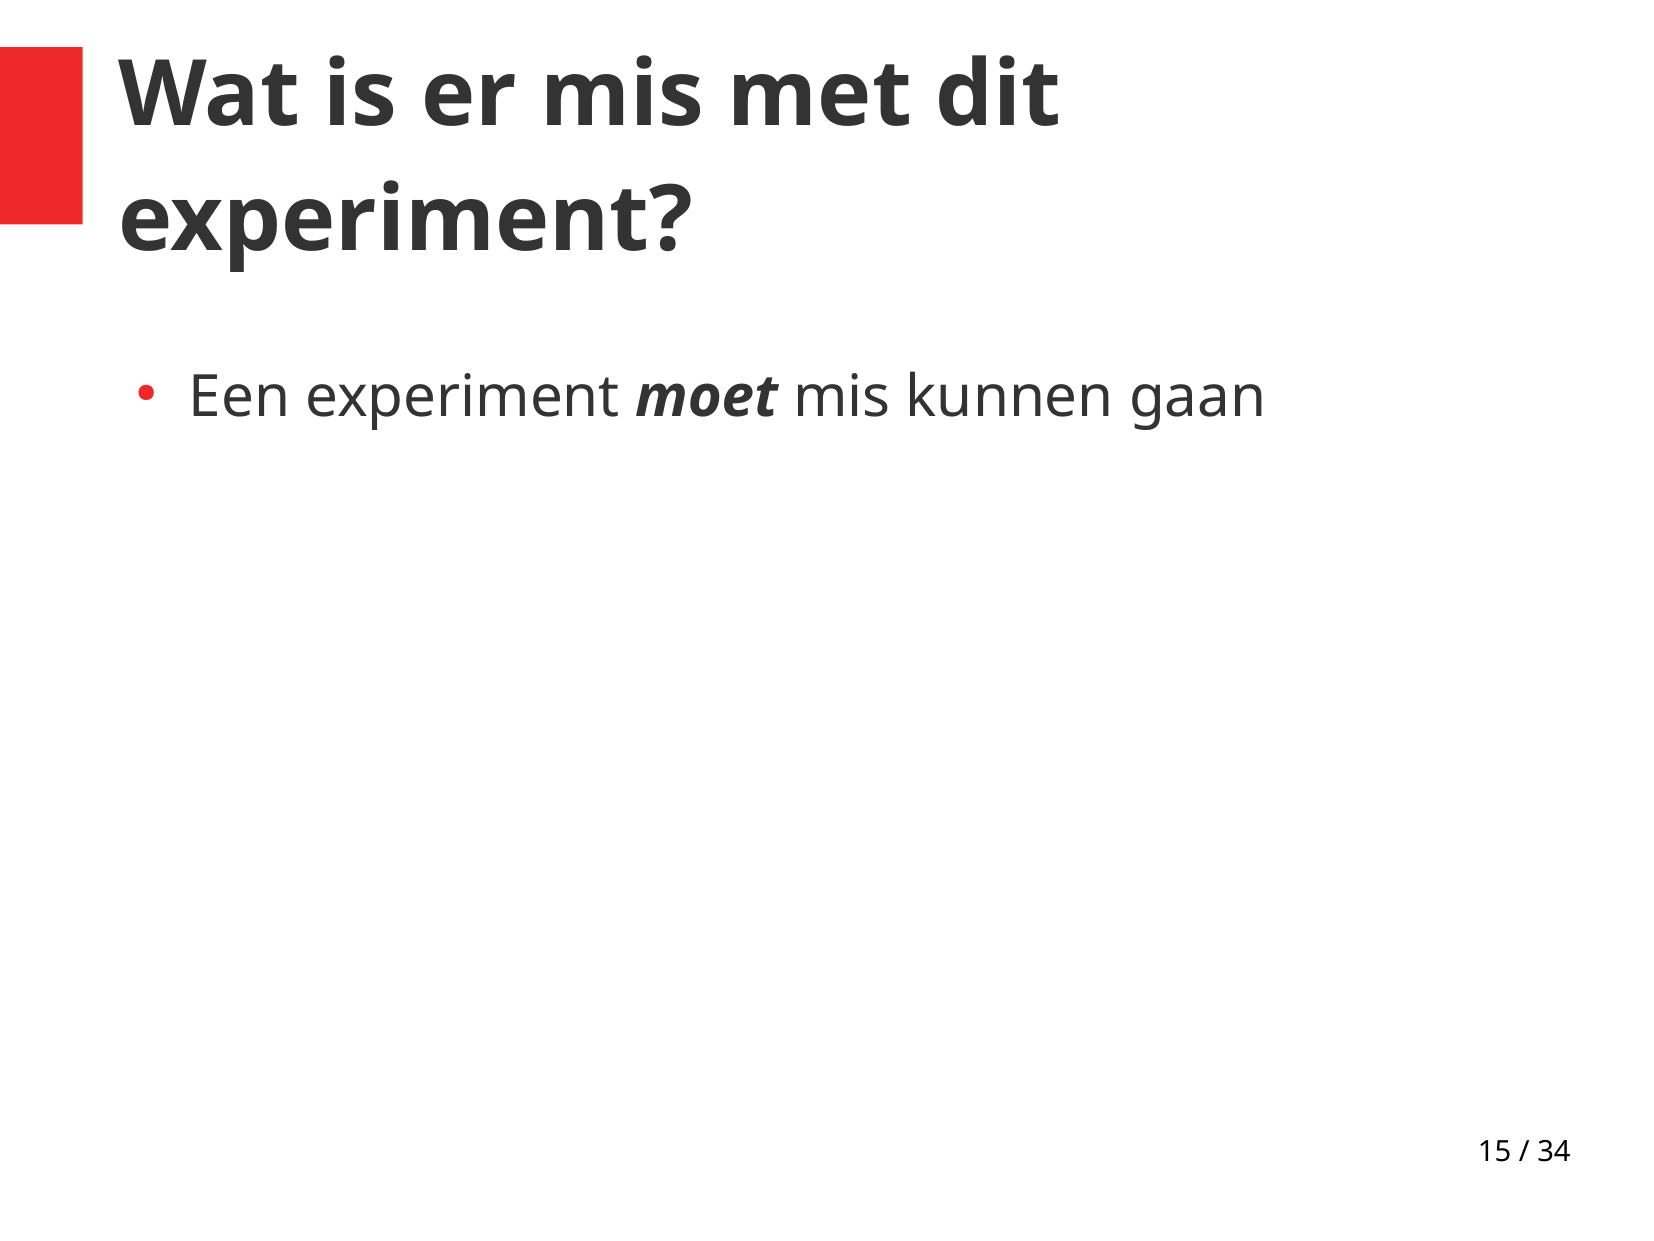

# Wat is er mis met dit experiment?
Een experiment moet mis kunnen gaan
15